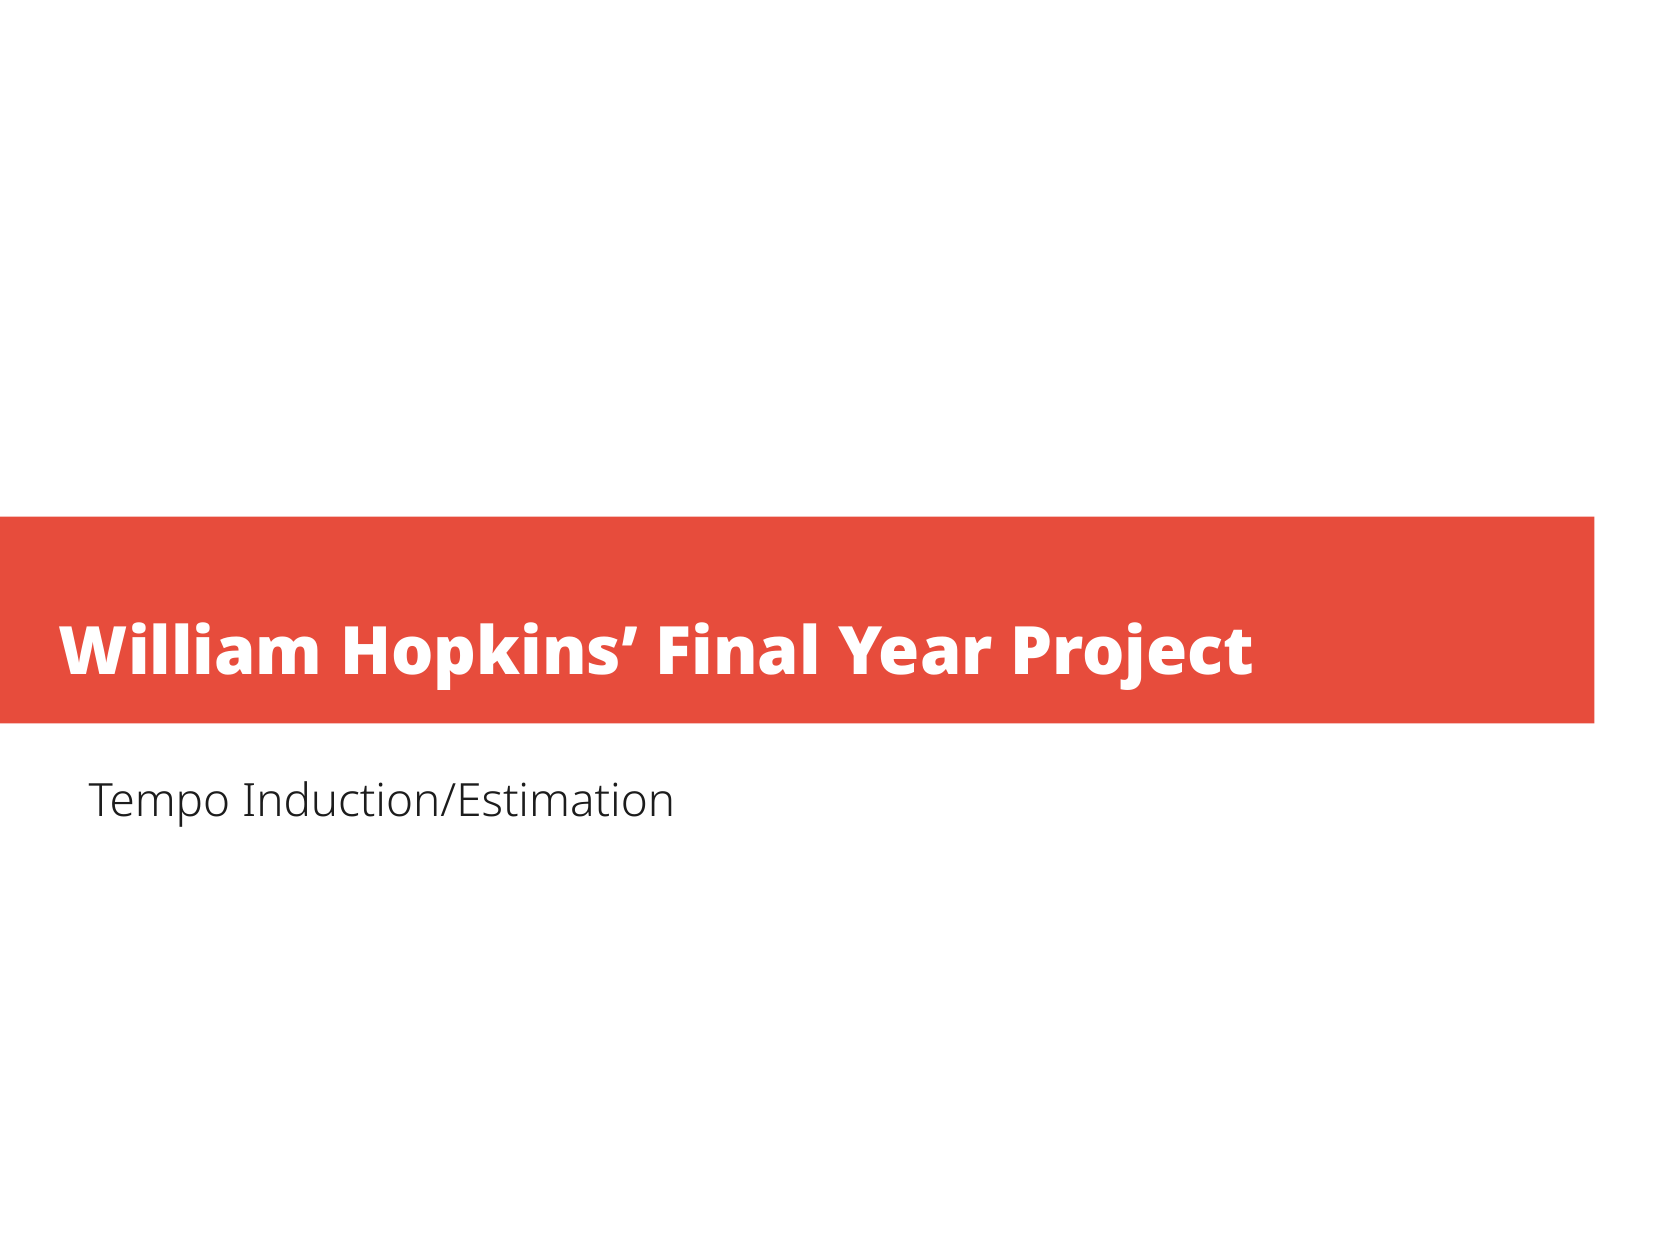

# William Hopkins’ Final Year Project
Tempo Induction/Estimation